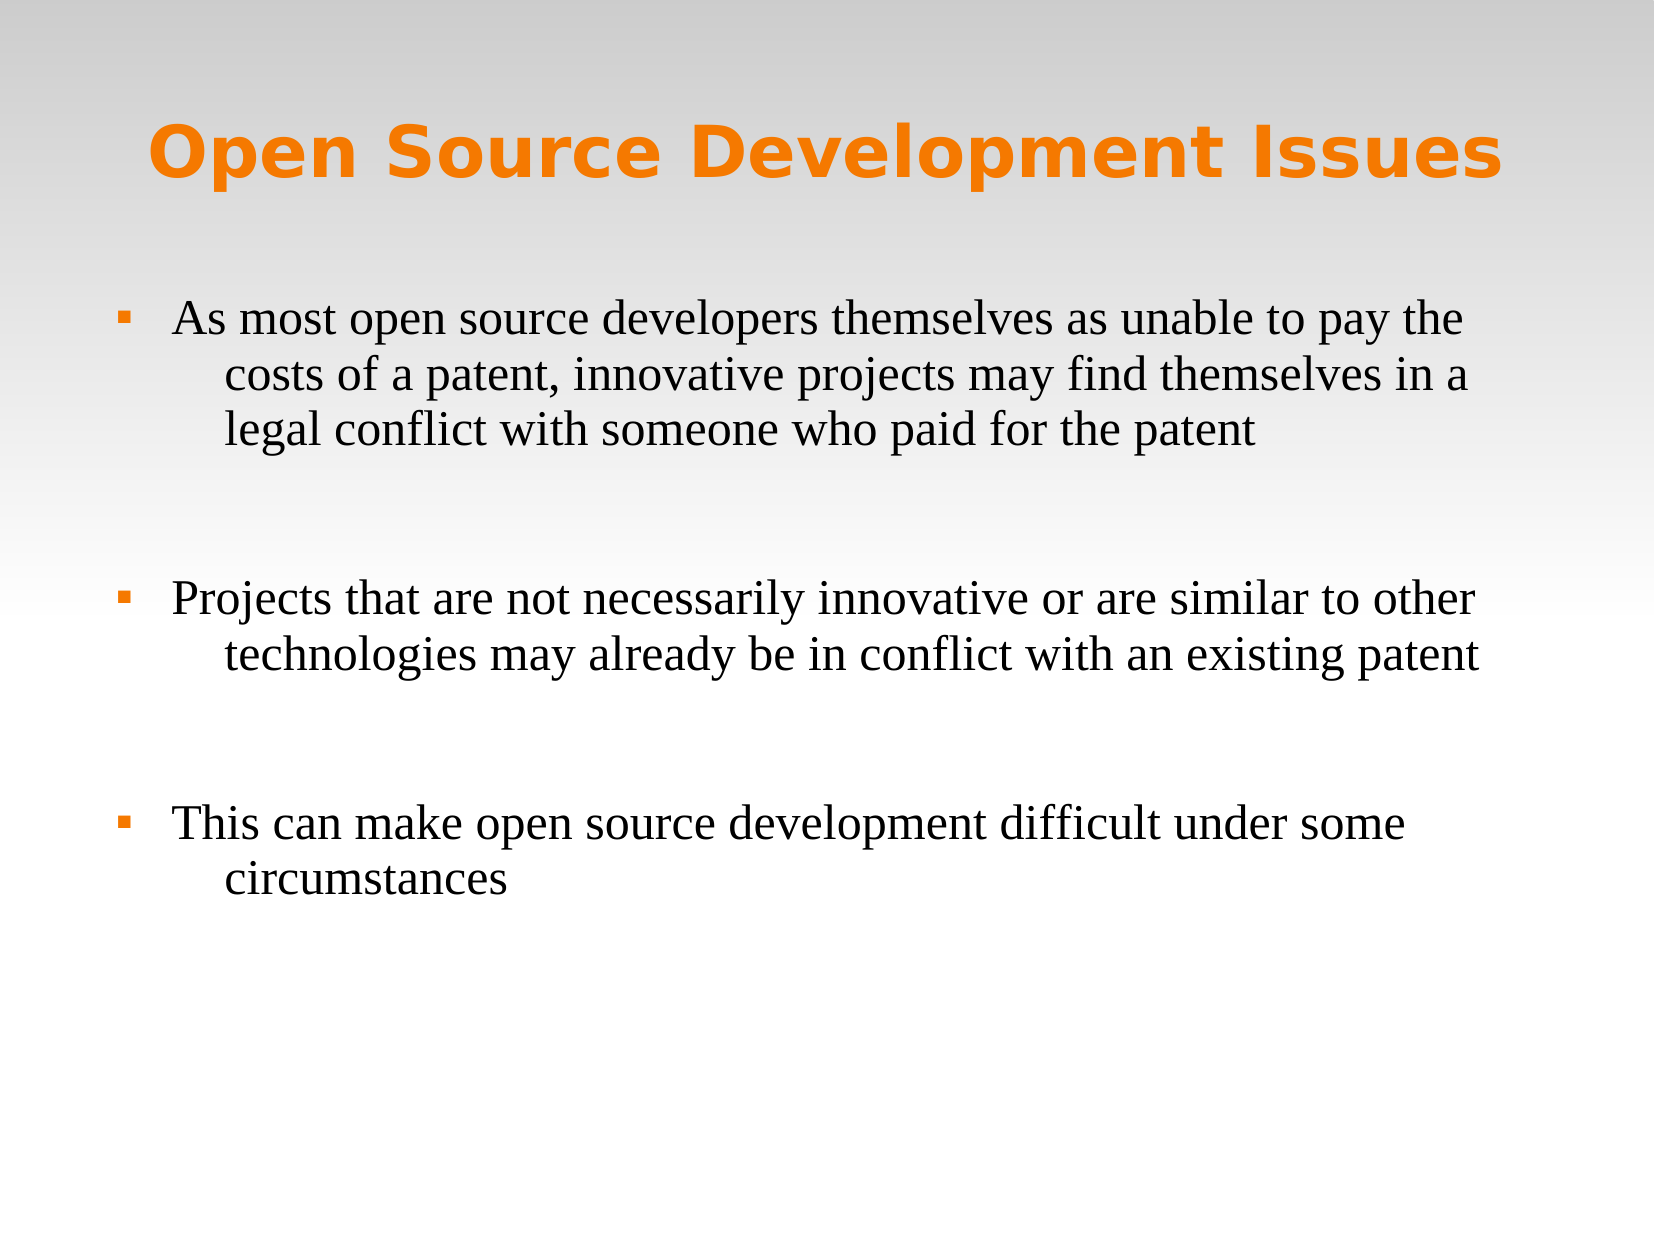

# Open Source Development Issues
As most open source developers themselves as unable to pay the costs of a patent, innovative projects may find themselves in a legal conflict with someone who paid for the patent
Projects that are not necessarily innovative or are similar to other technologies may already be in conflict with an existing patent
This can make open source development difficult under some circumstances